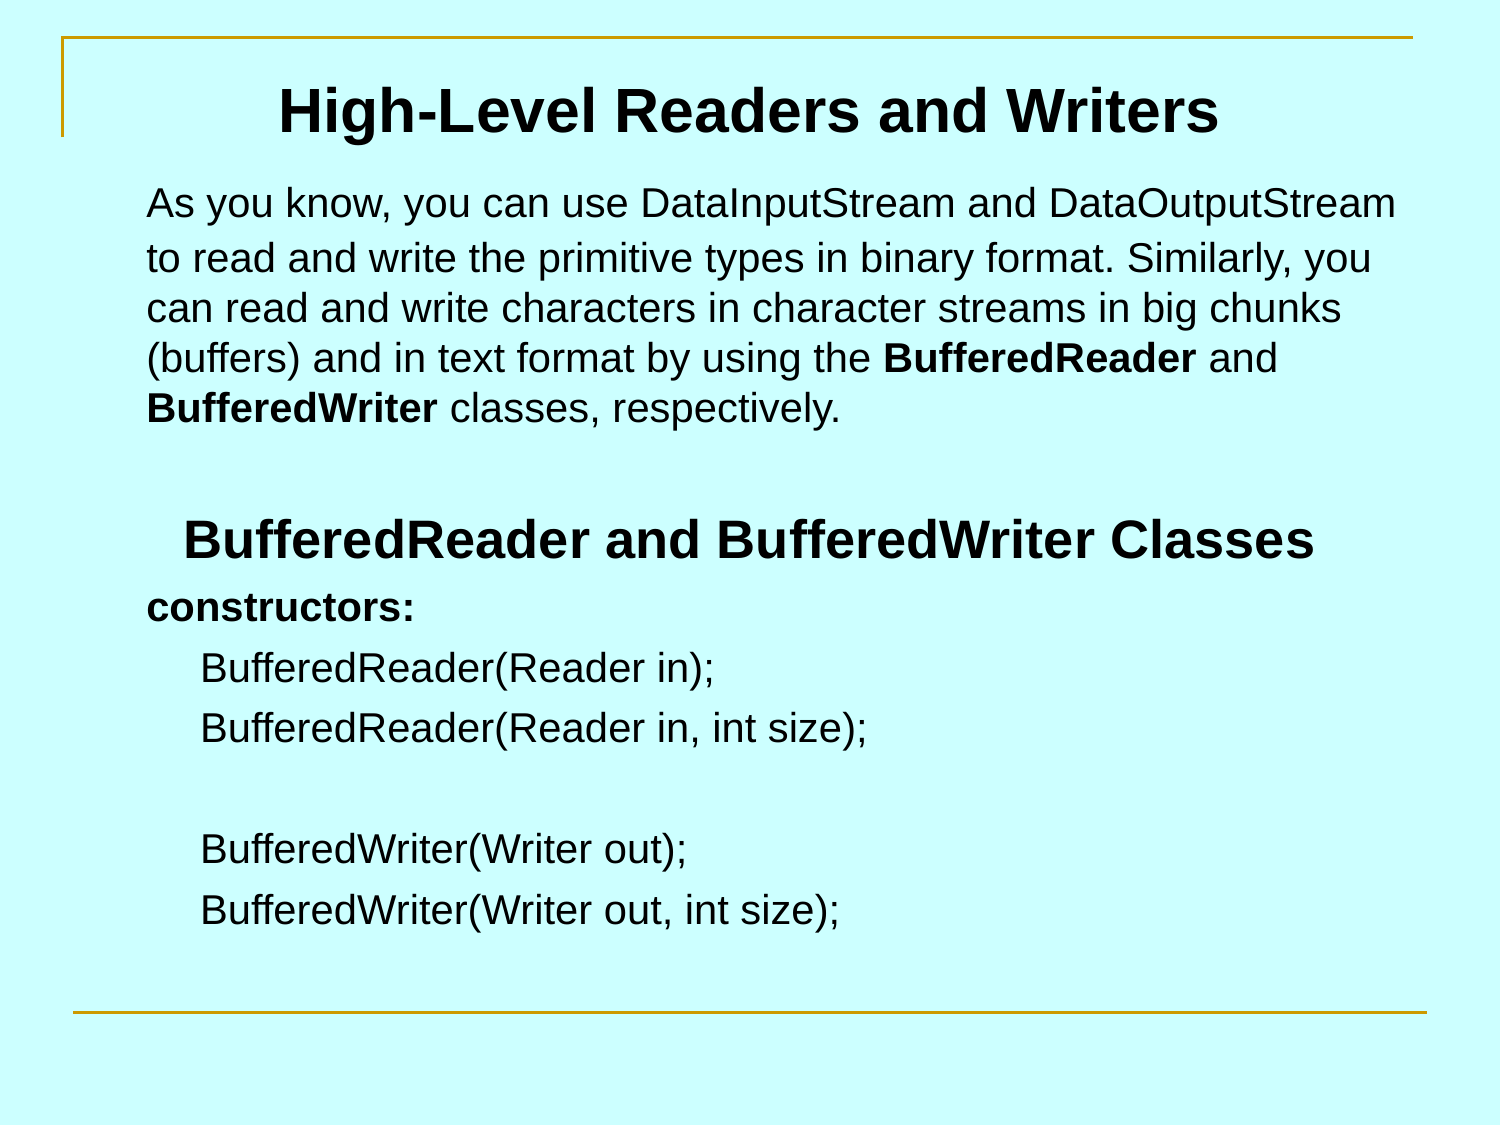

# High-Level Readers and Writers
	As you know, you can use DataInputStream and DataOutputStream to read and write the primitive types in binary format. Similarly, you can read and write characters in character streams in big chunks (buffers) and in text format by using the BufferedReader and BufferedWriter classes, respectively.
BufferedReader and BufferedWriter Classes
	constructors:
BufferedReader(Reader in);
BufferedReader(Reader in, int size);
BufferedWriter(Writer out);
BufferedWriter(Writer out, int size);